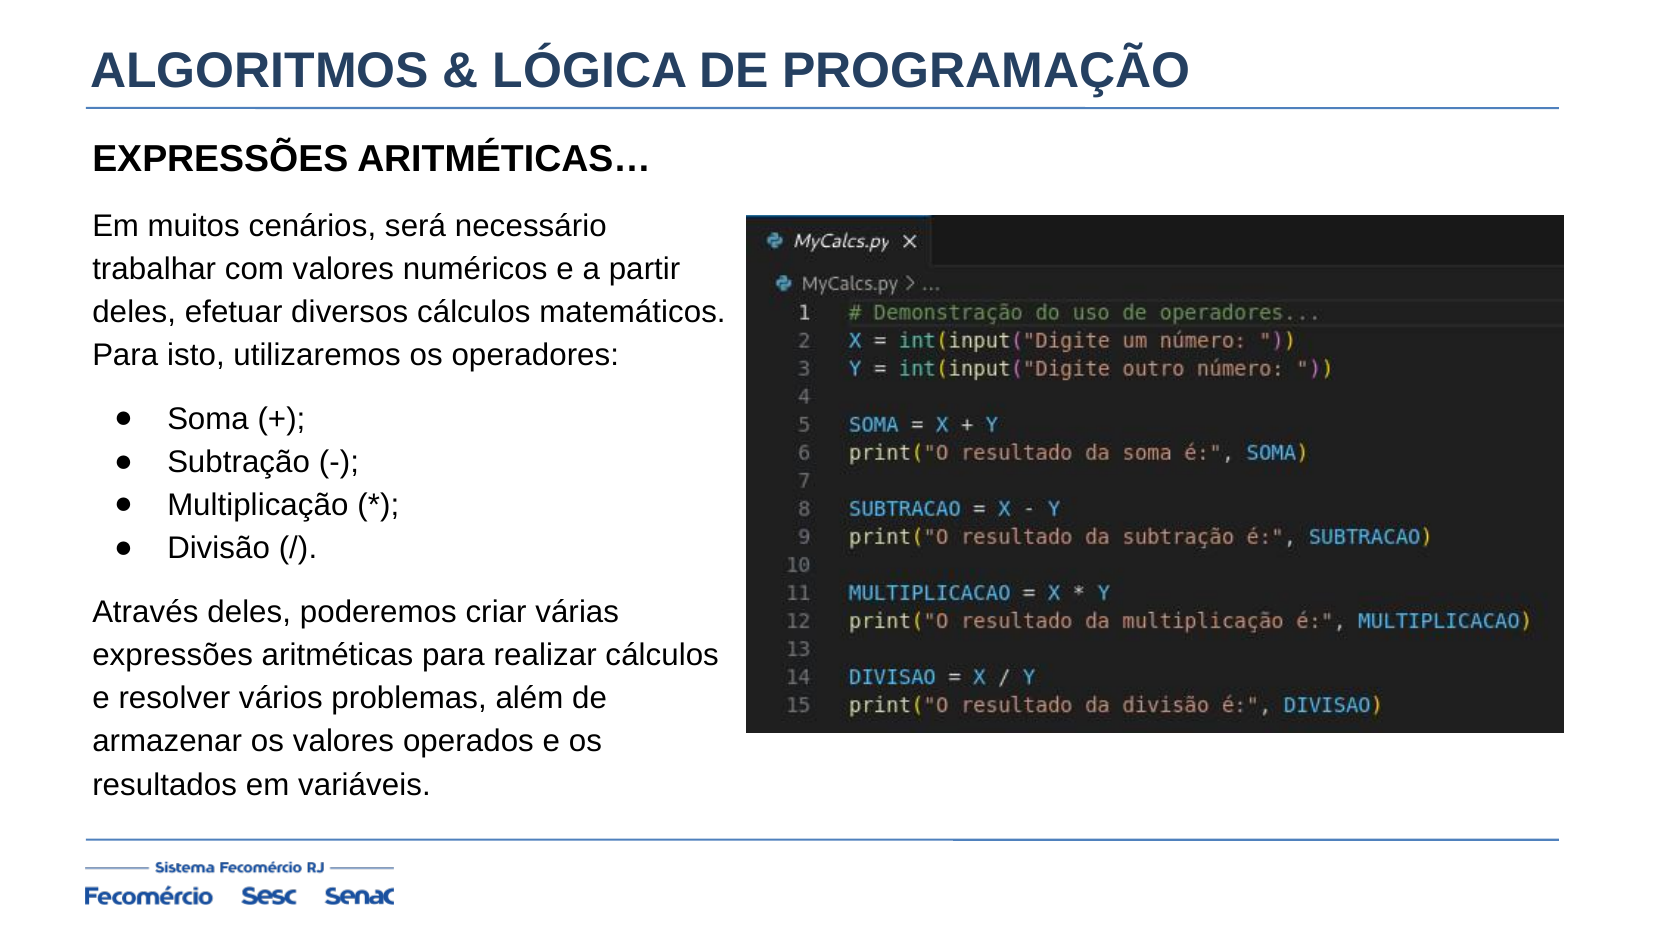

ALGORITMOS & LÓGICA DE PROGRAMAÇÃO
EXPRESSÕES ARITMÉTICAS…
Em muitos cenários, será necessário trabalhar com valores numéricos e a partir deles, efetuar diversos cálculos matemáticos. Para isto, utilizaremos os operadores:
Soma (+);
Subtração (-);
Multiplicação (*);
Divisão (/).
Através deles, poderemos criar várias expressões aritméticas para realizar cálculos e resolver vários problemas, além de armazenar os valores operados e os resultados em variáveis.